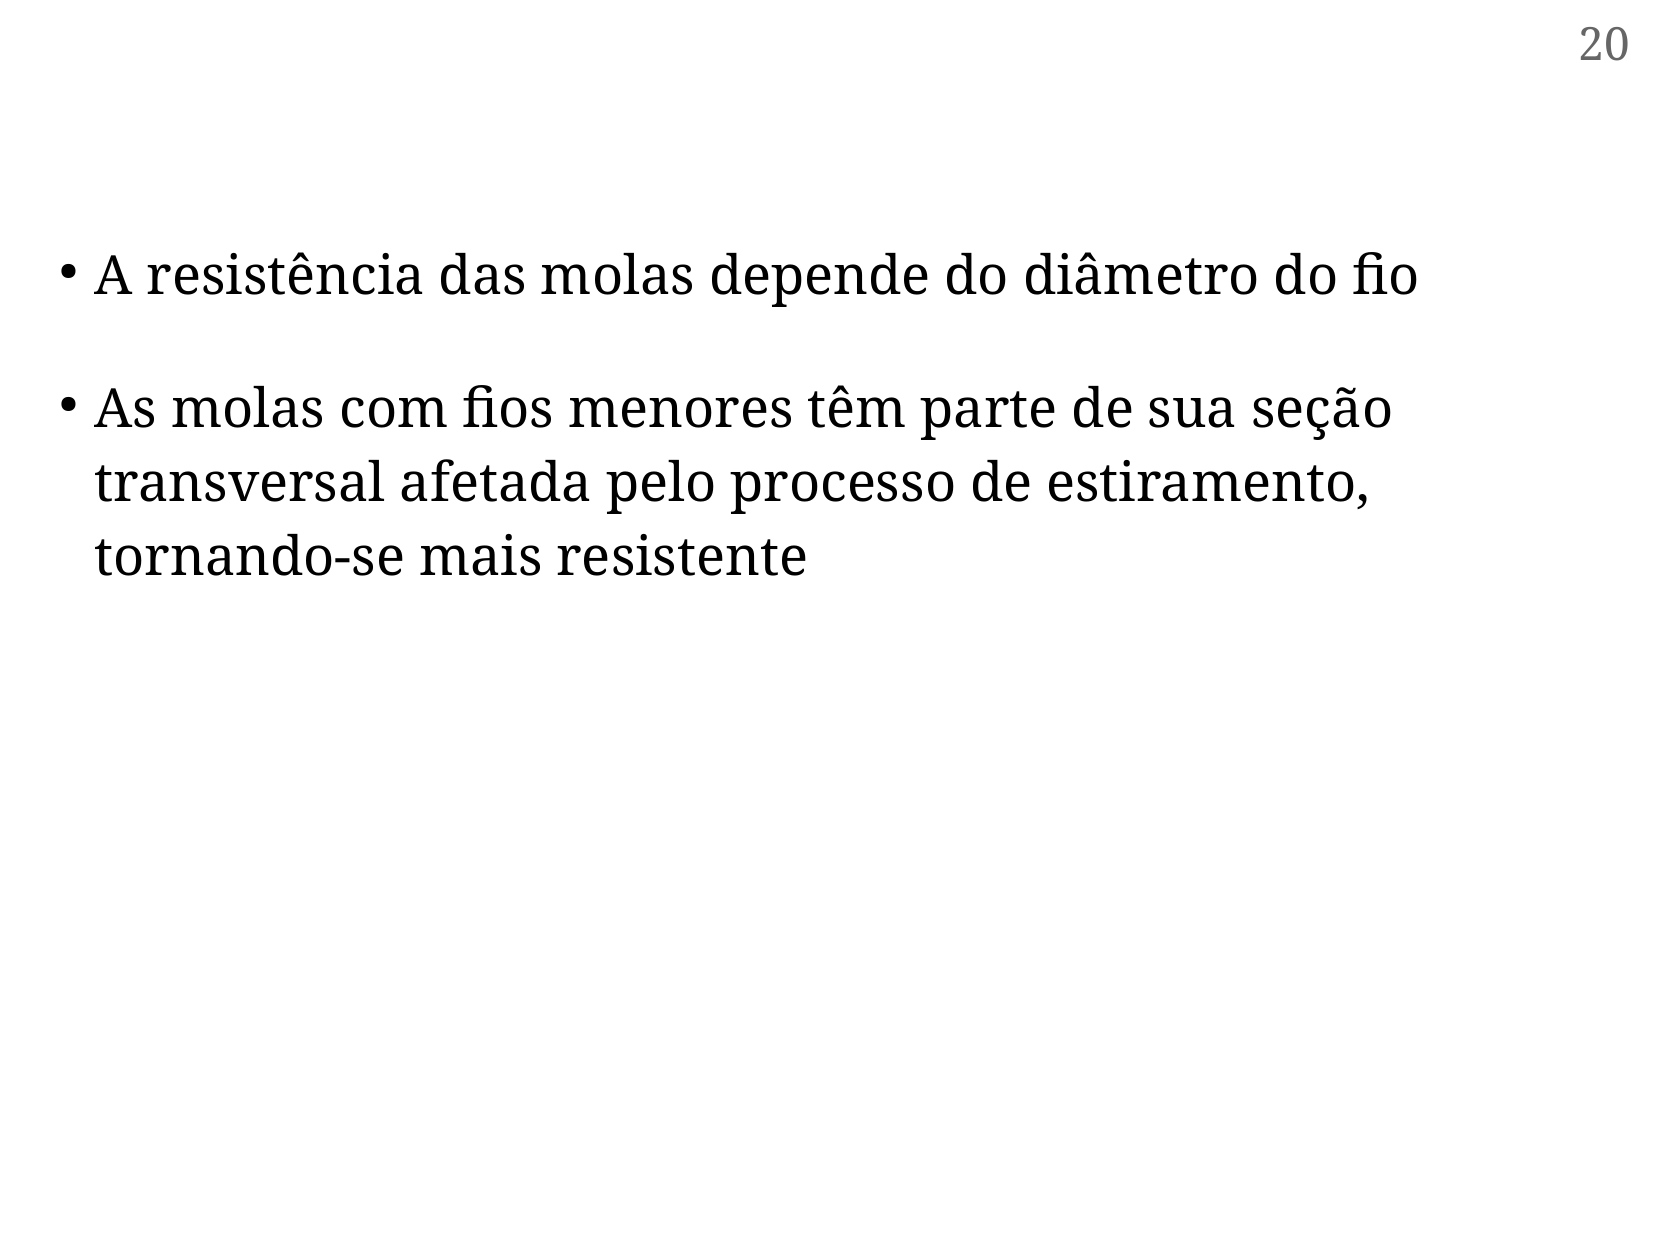

20
#
A resistência das molas depende do diâmetro do fio
As molas com fios menores têm parte de sua seção transversal afetada pelo processo de estiramento, tornando-se mais resistente